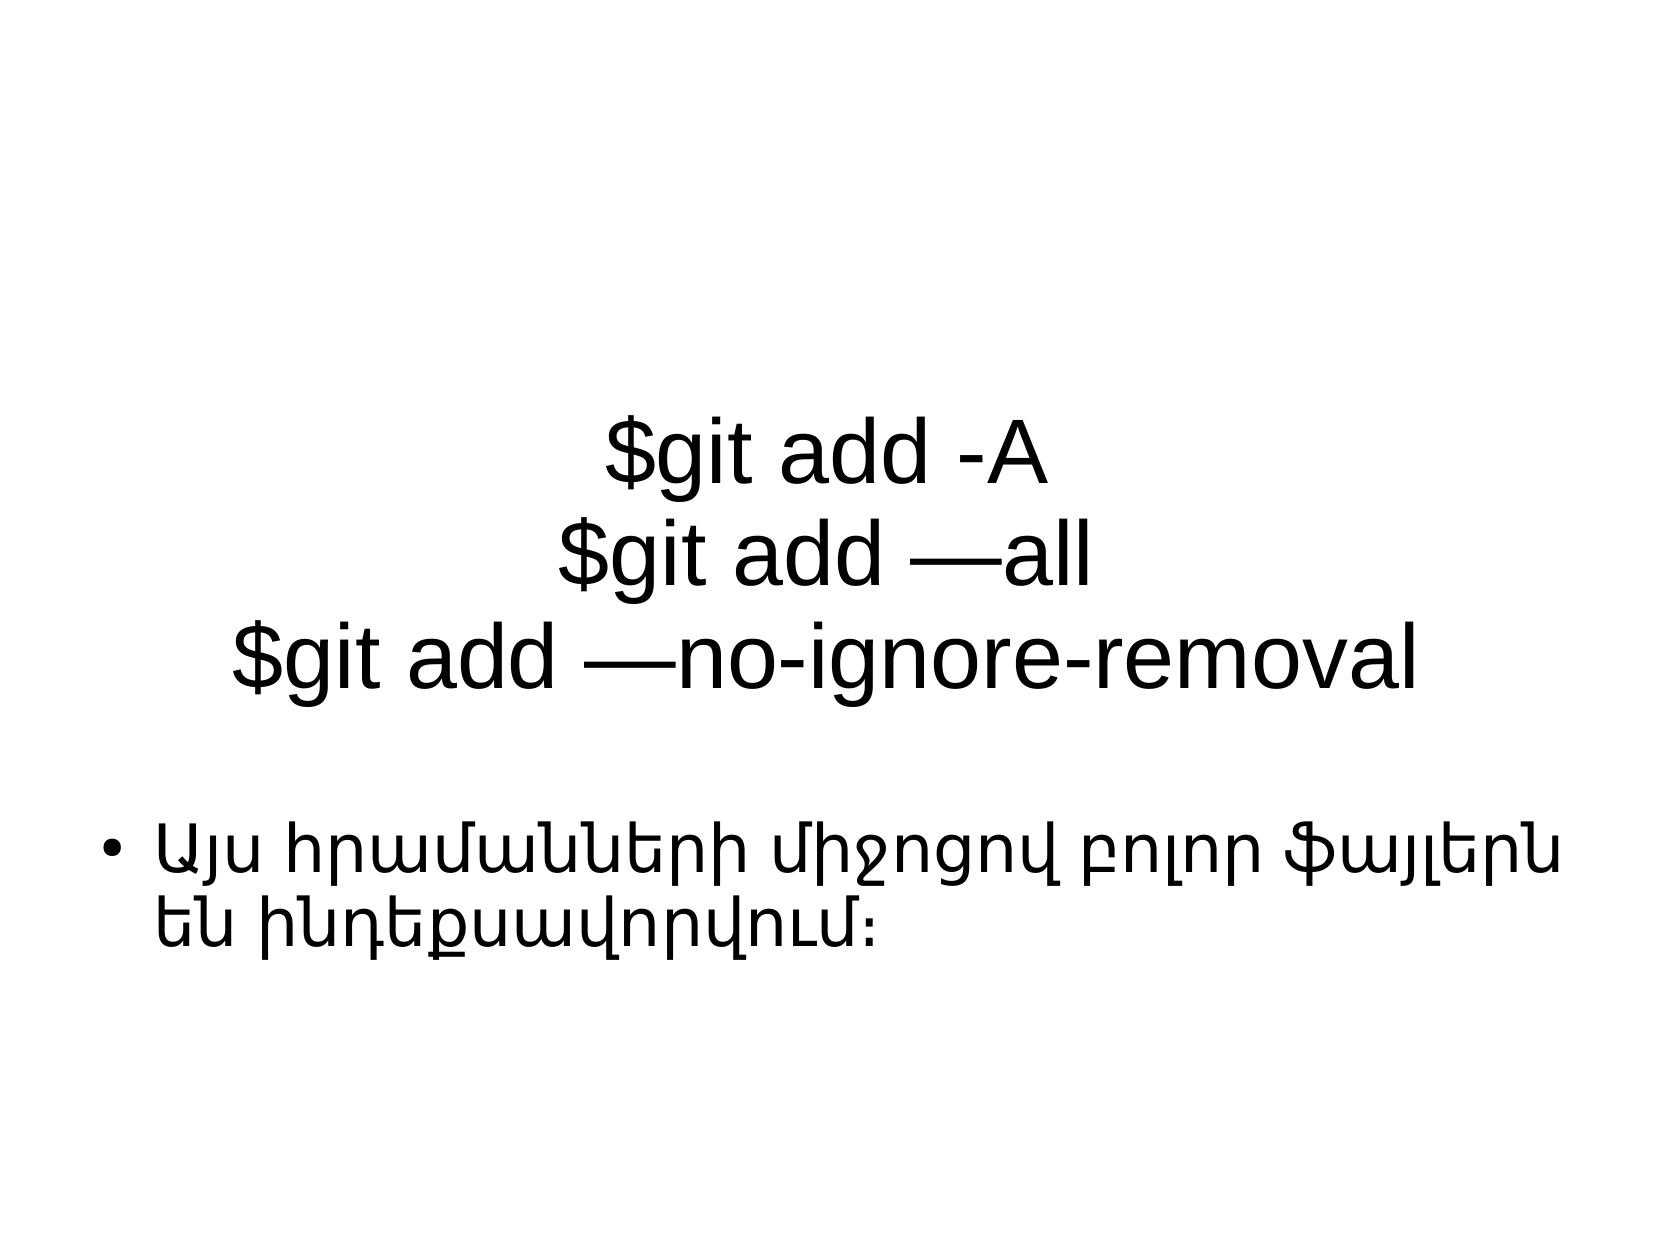

# $git add -A $git add —all $git add —no-ignore-removal
Այս հրամանների միջոցով բոլոր ֆայլերն են ինդեքսավորվում։